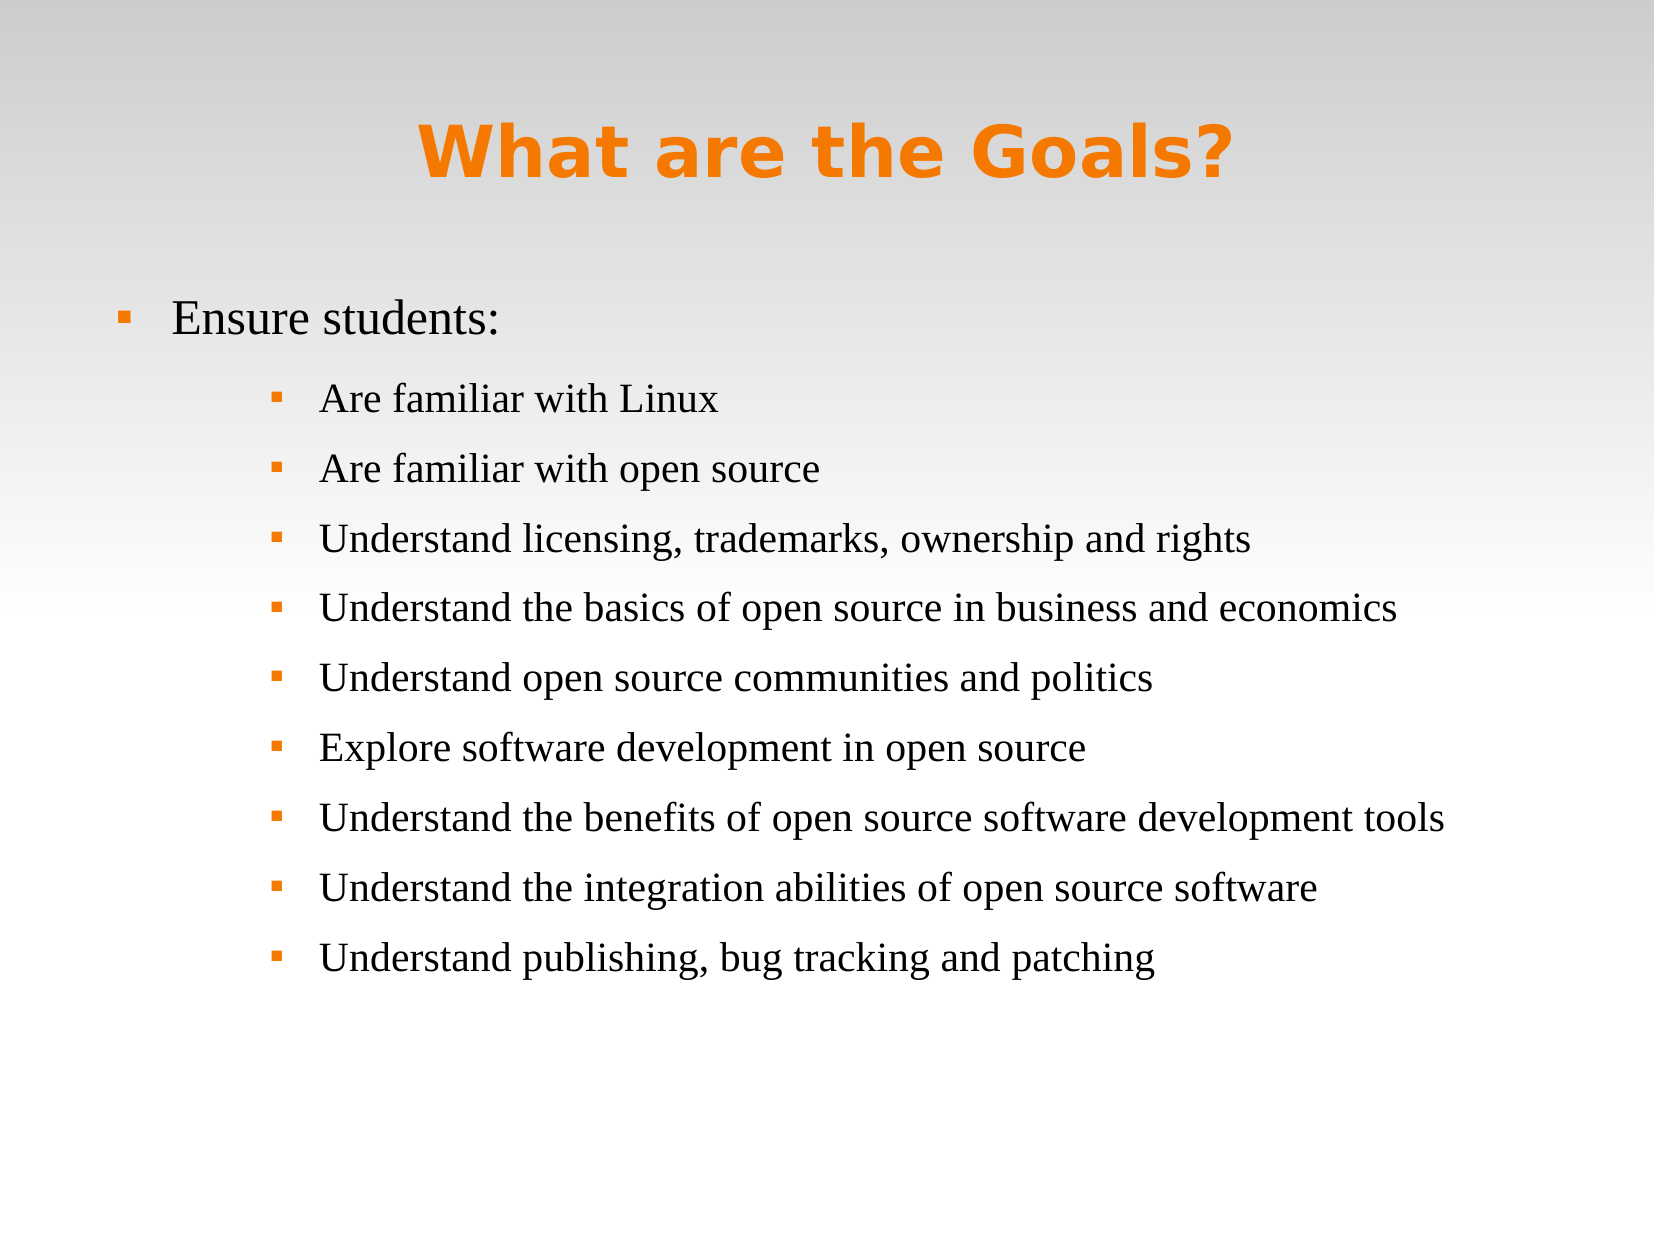

# What are the Goals?
Ensure students:
Are familiar with Linux
Are familiar with open source
Understand licensing, trademarks, ownership and rights
Understand the basics of open source in business and economics
Understand open source communities and politics
Explore software development in open source
Understand the benefits of open source software development tools
Understand the integration abilities of open source software
Understand publishing, bug tracking and patching